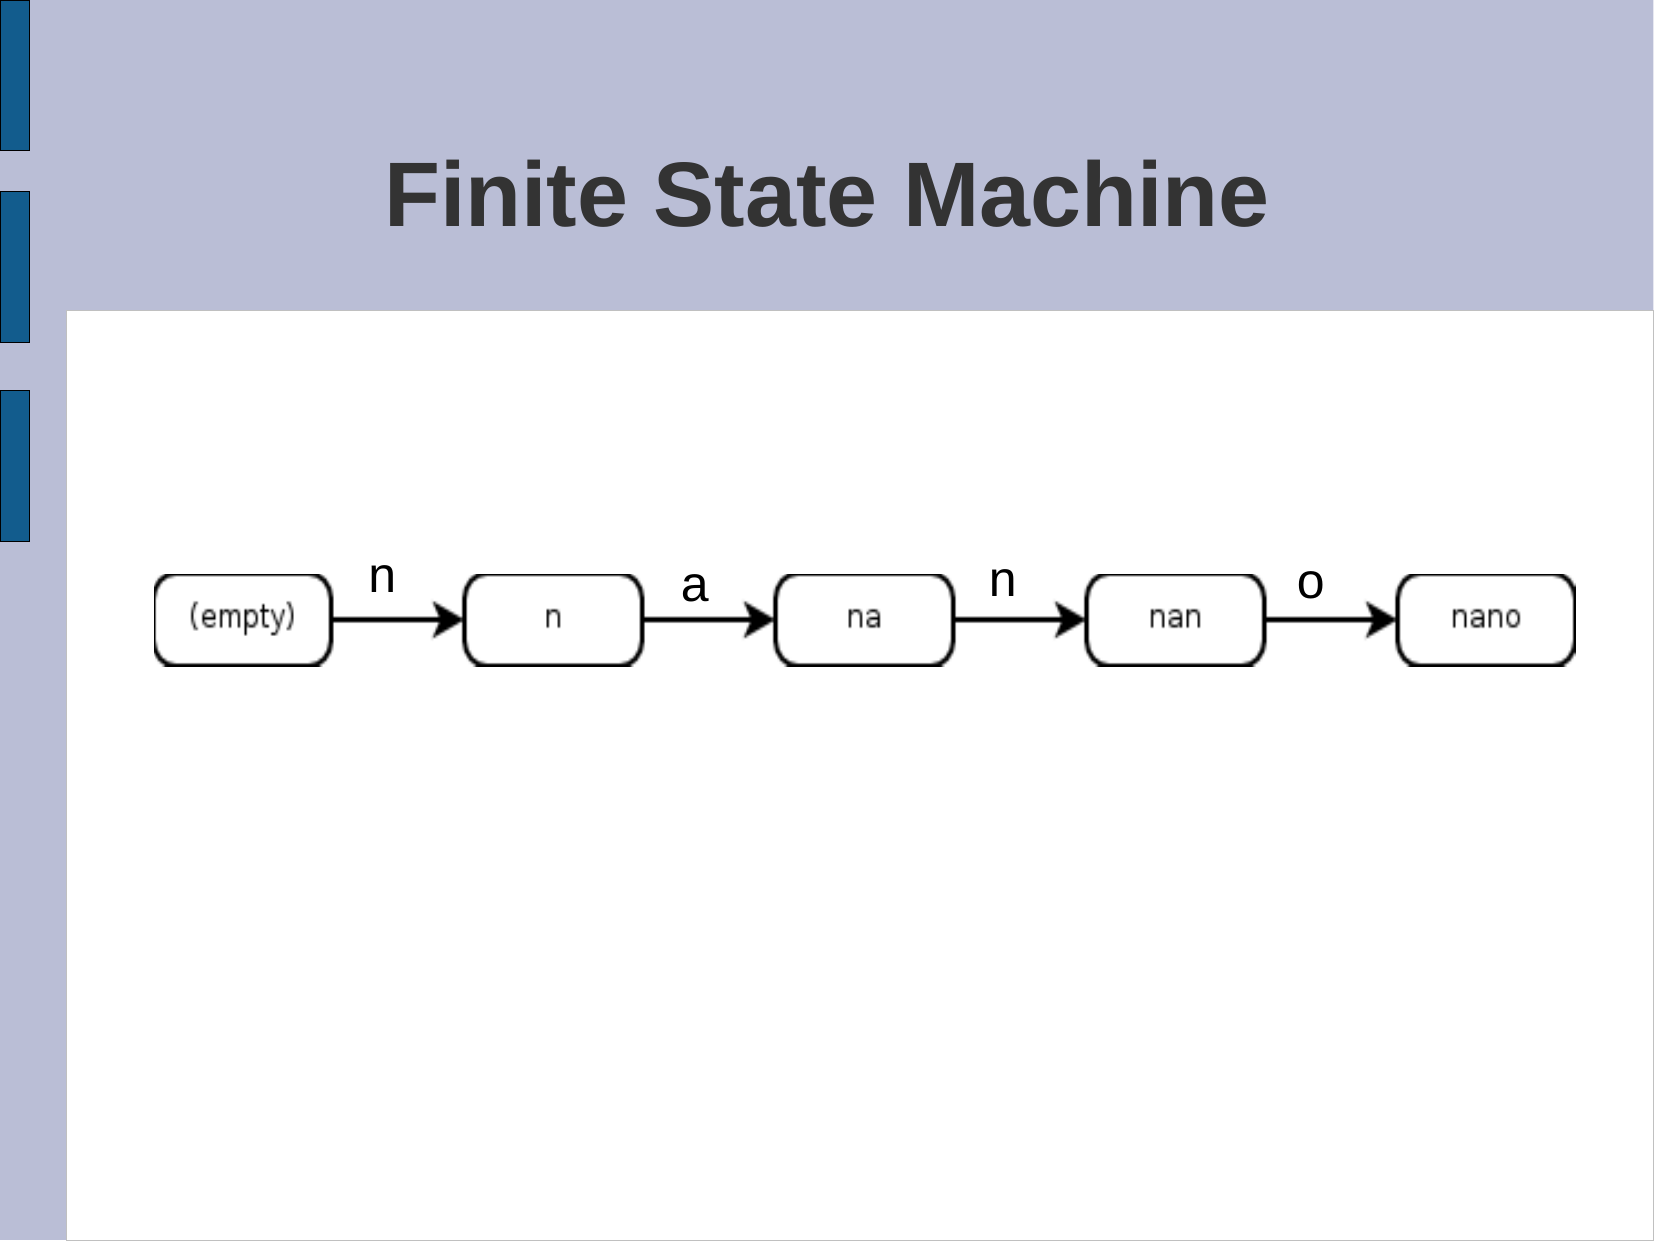

# Finite State Machine
n
n
o
a